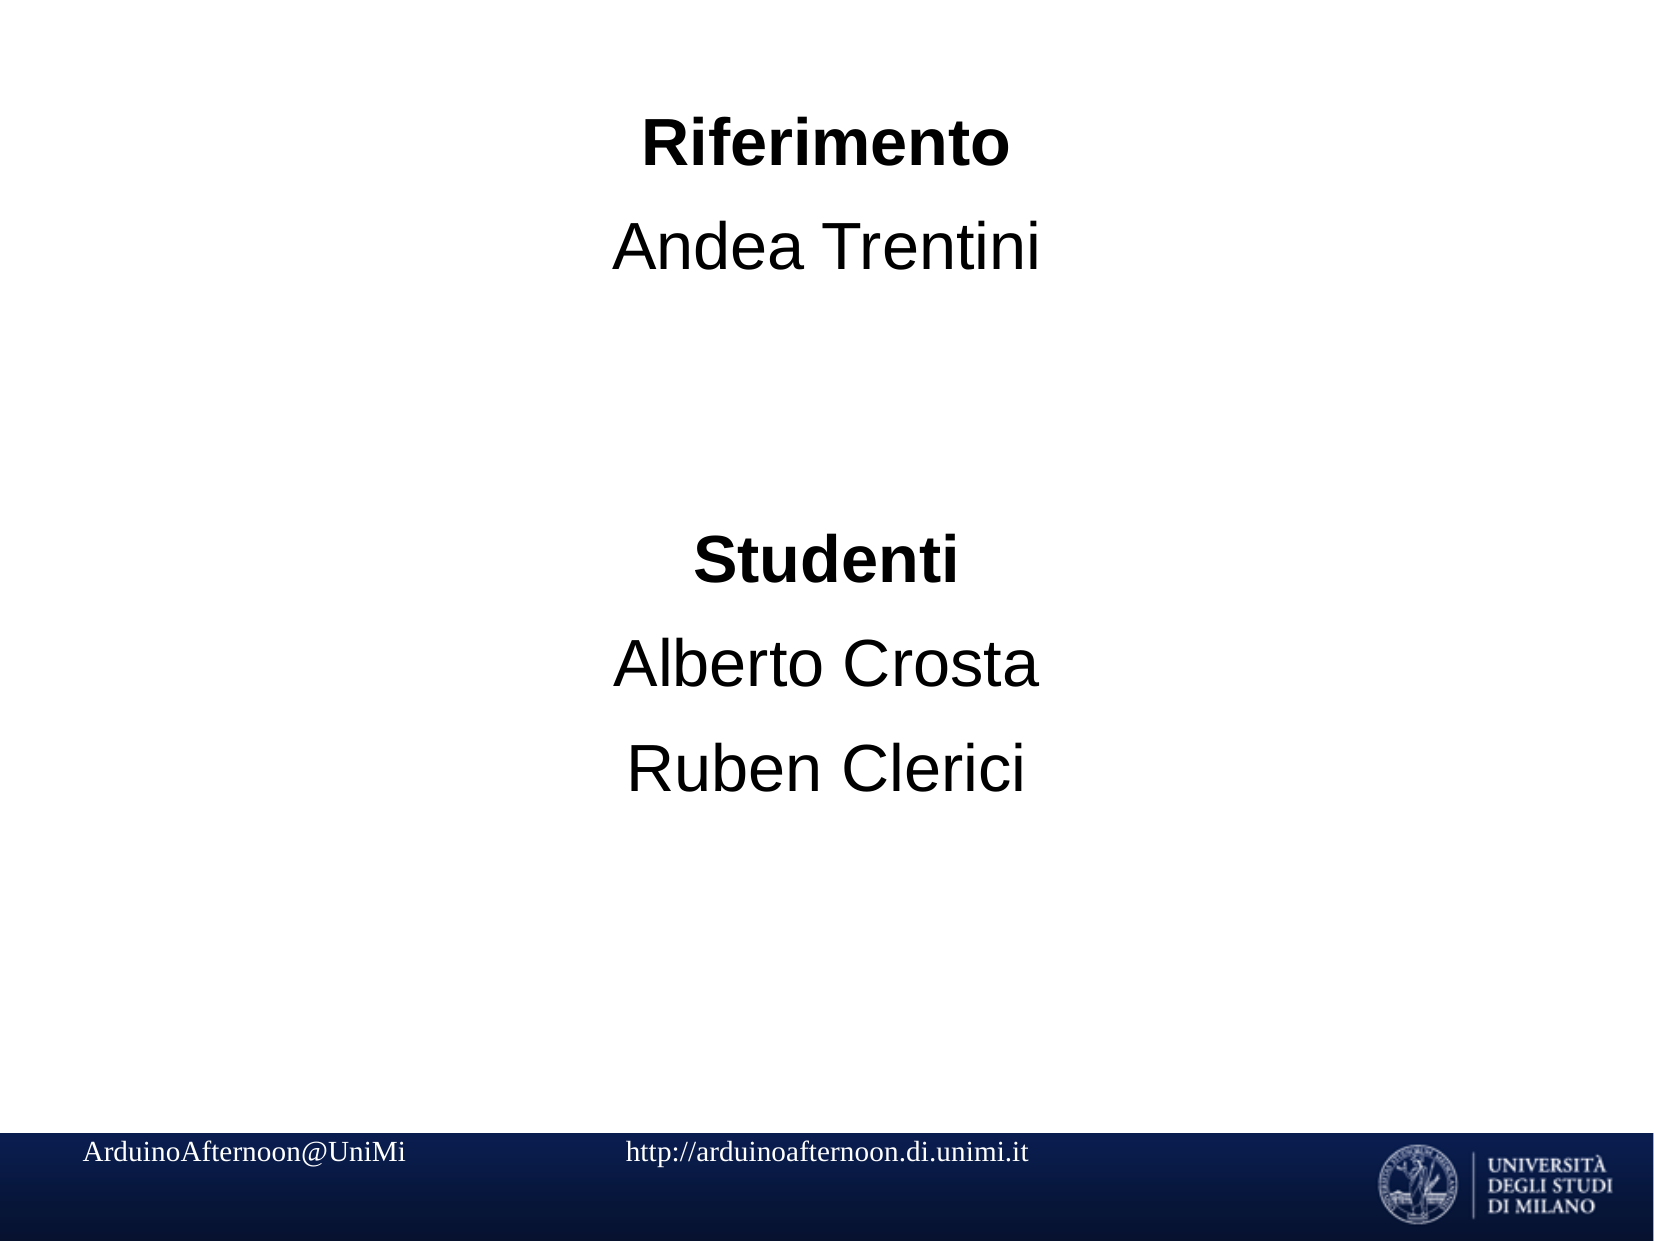

# Riferimento
Andea Trentini
Studenti
Alberto Crosta
Ruben Clerici
ArduinoAfternoon@UniMi
http://arduinoafternoon.di.unimi.it